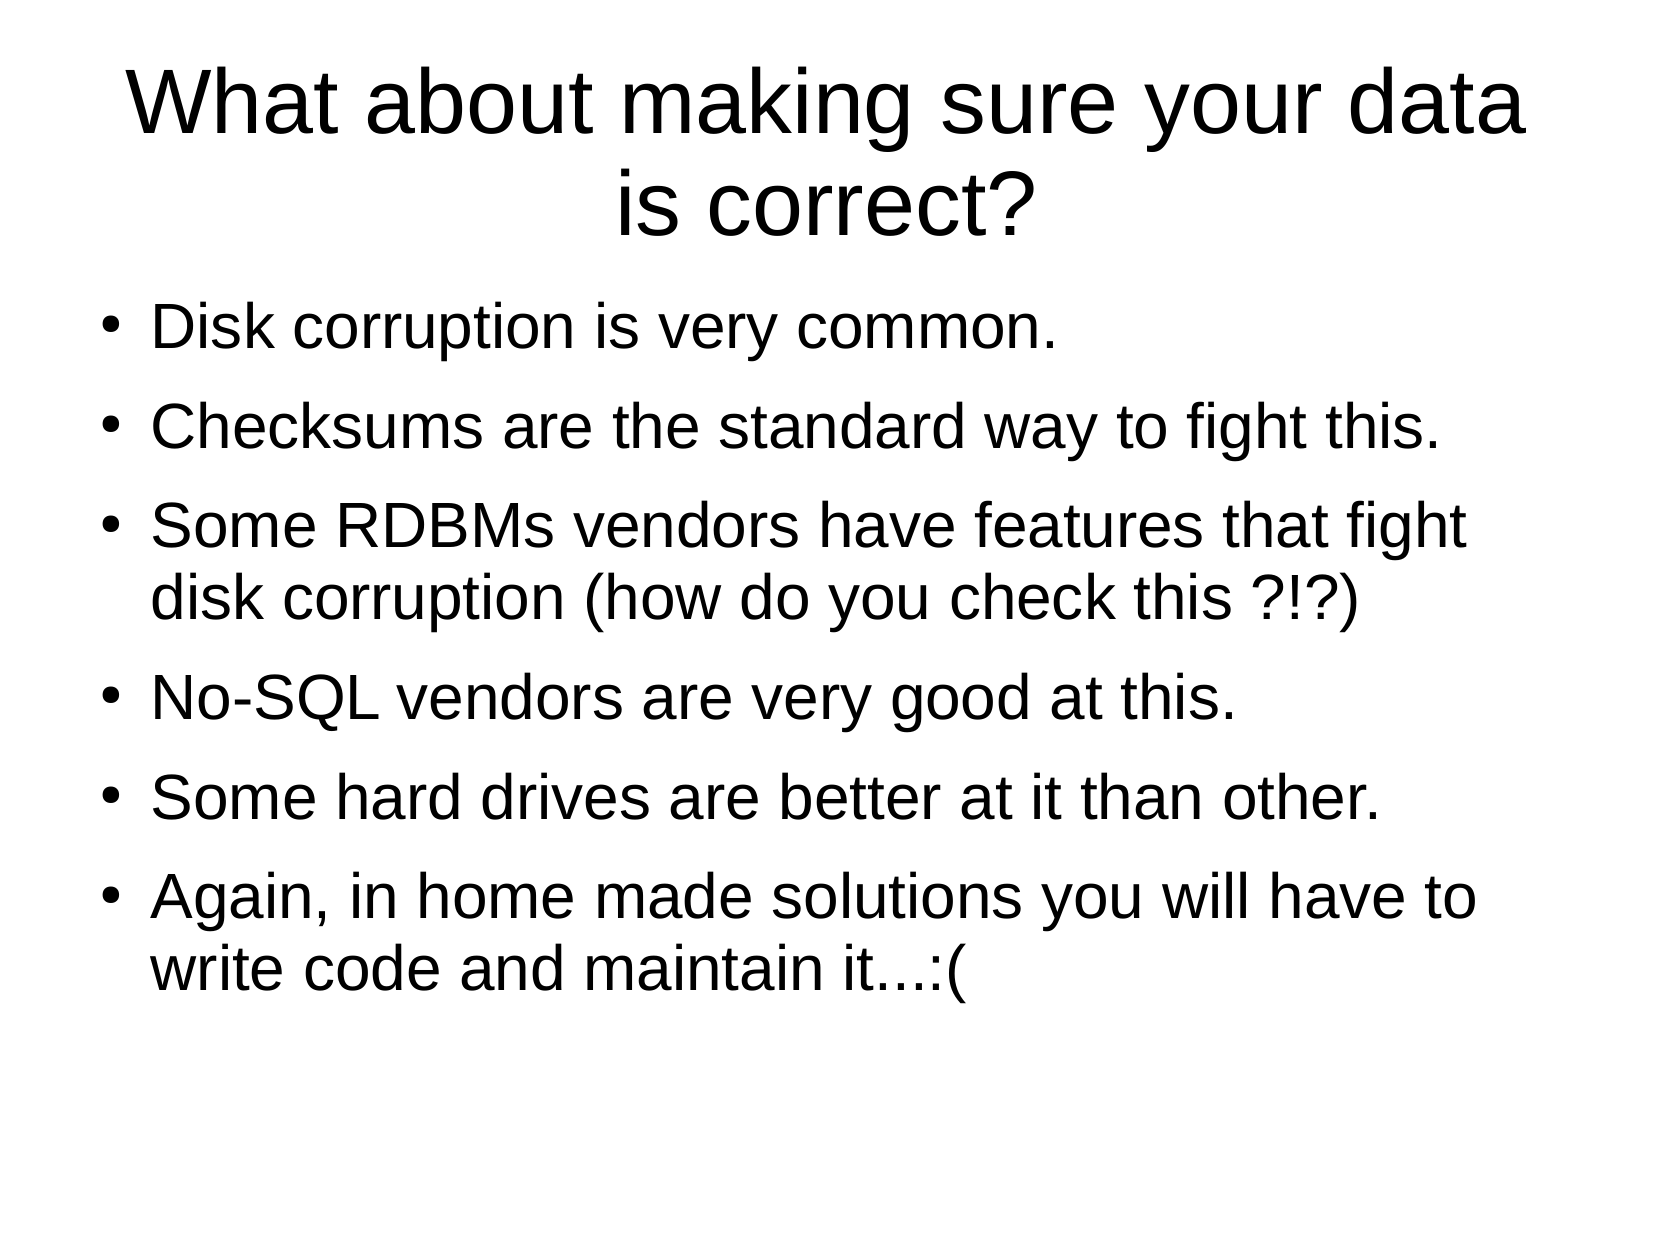

# What about making sure your data is correct?
Disk corruption is very common.
Checksums are the standard way to fight this.
Some RDBMs vendors have features that fight disk corruption (how do you check this ?!?)
No-SQL vendors are very good at this.
Some hard drives are better at it than other.
Again, in home made solutions you will have to write code and maintain it...:(